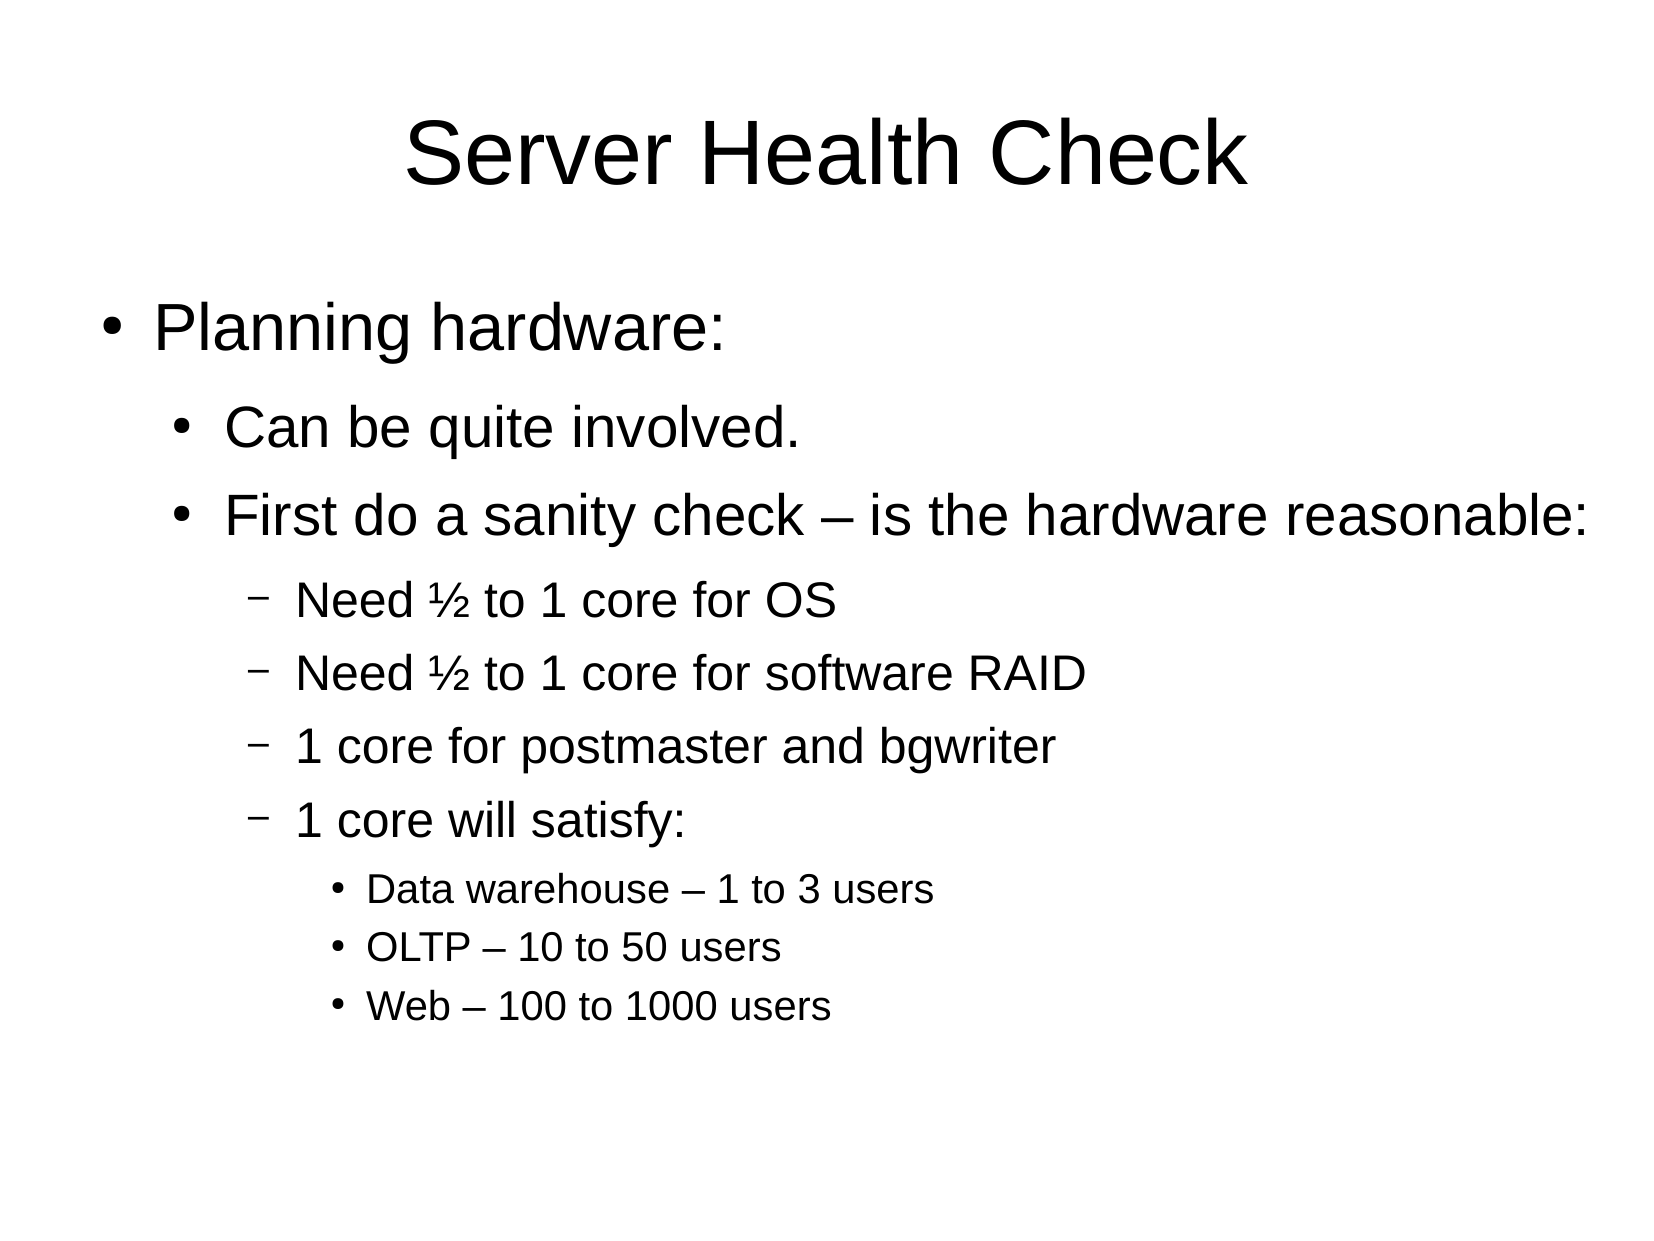

# Server Health Check
Planning hardware:
Can be quite involved.
First do a sanity check – is the hardware reasonable:
Need ½ to 1 core for OS
Need ½ to 1 core for software RAID
1 core for postmaster and bgwriter
1 core will satisfy:
Data warehouse – 1 to 3 users
OLTP – 10 to 50 users
Web – 100 to 1000 users